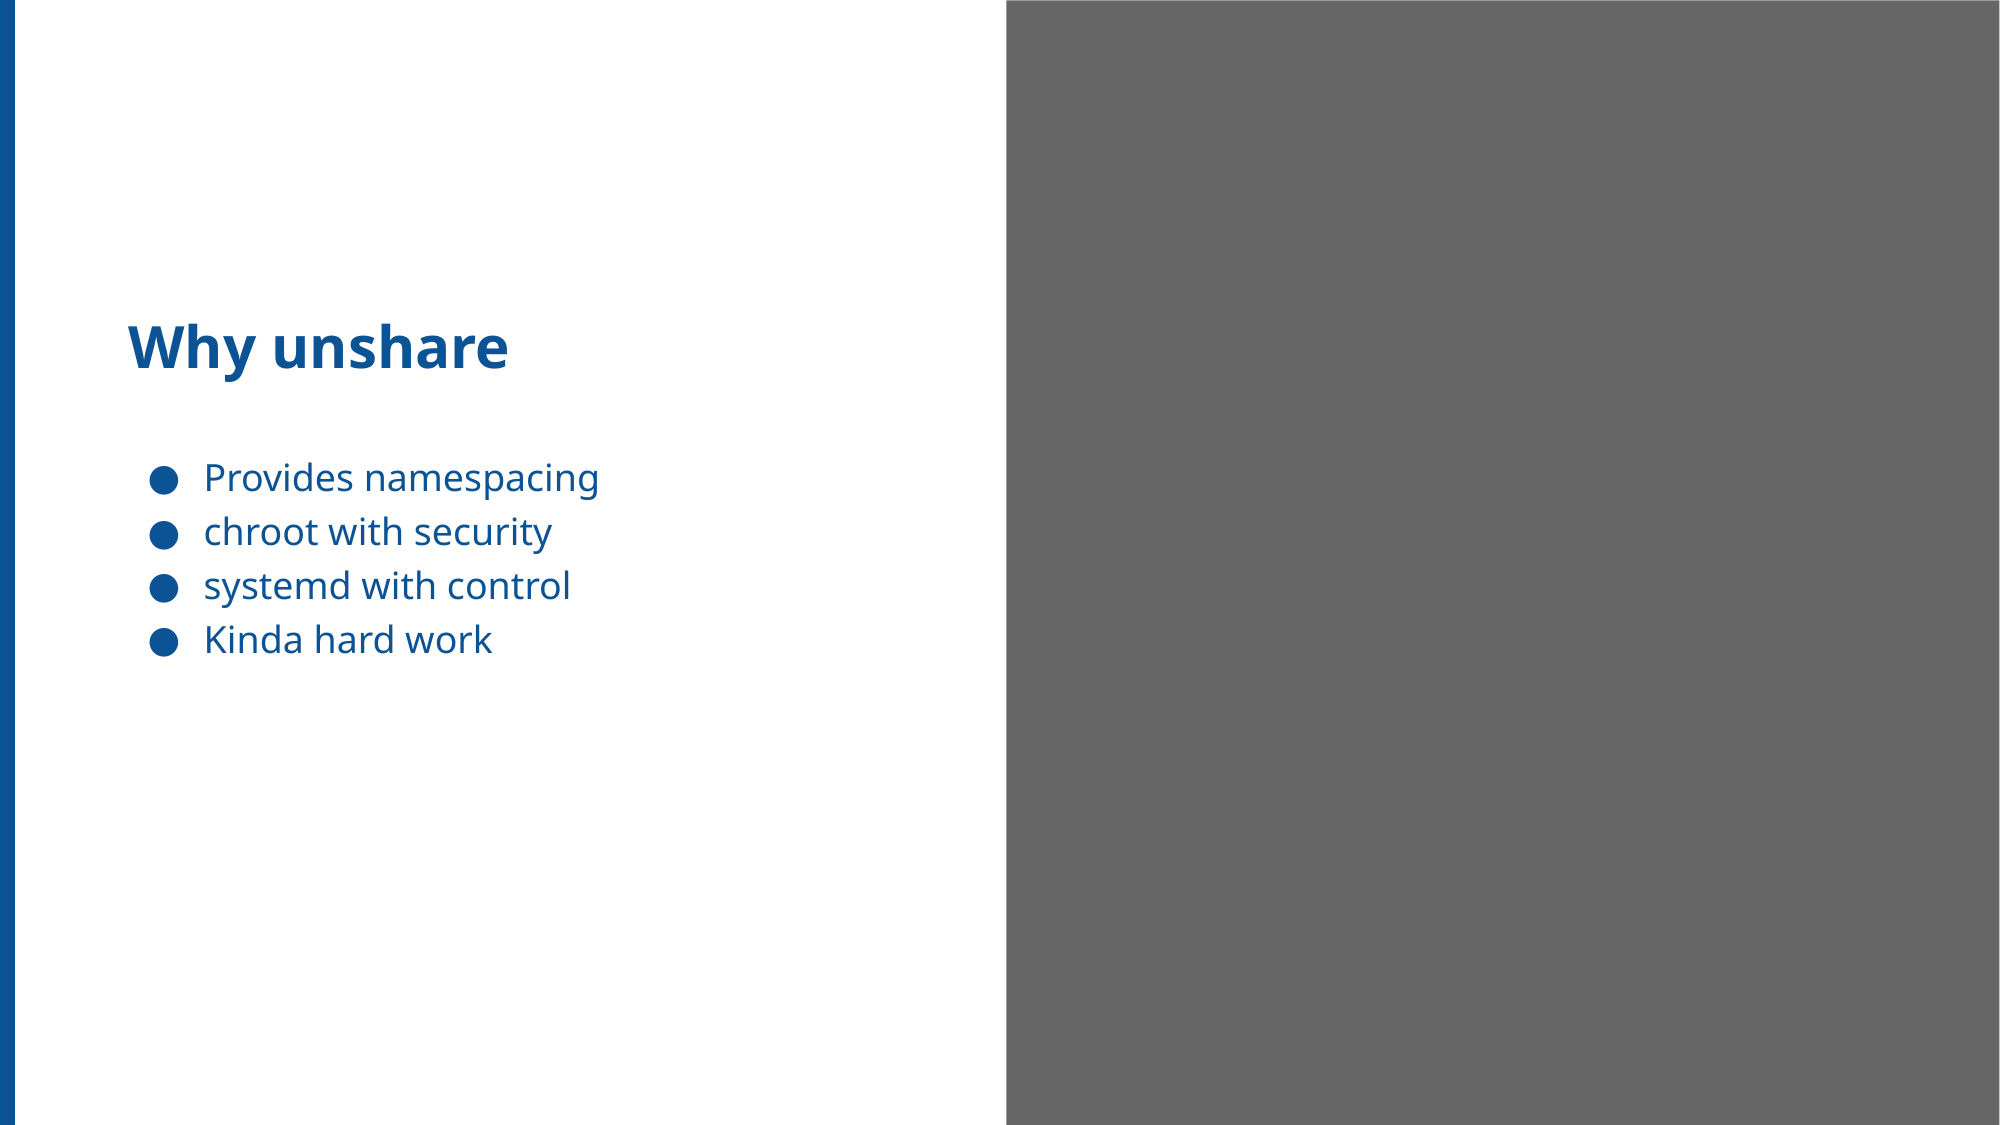

Why unshare
Provides namespacing
chroot with security
systemd with control
Kinda hard work